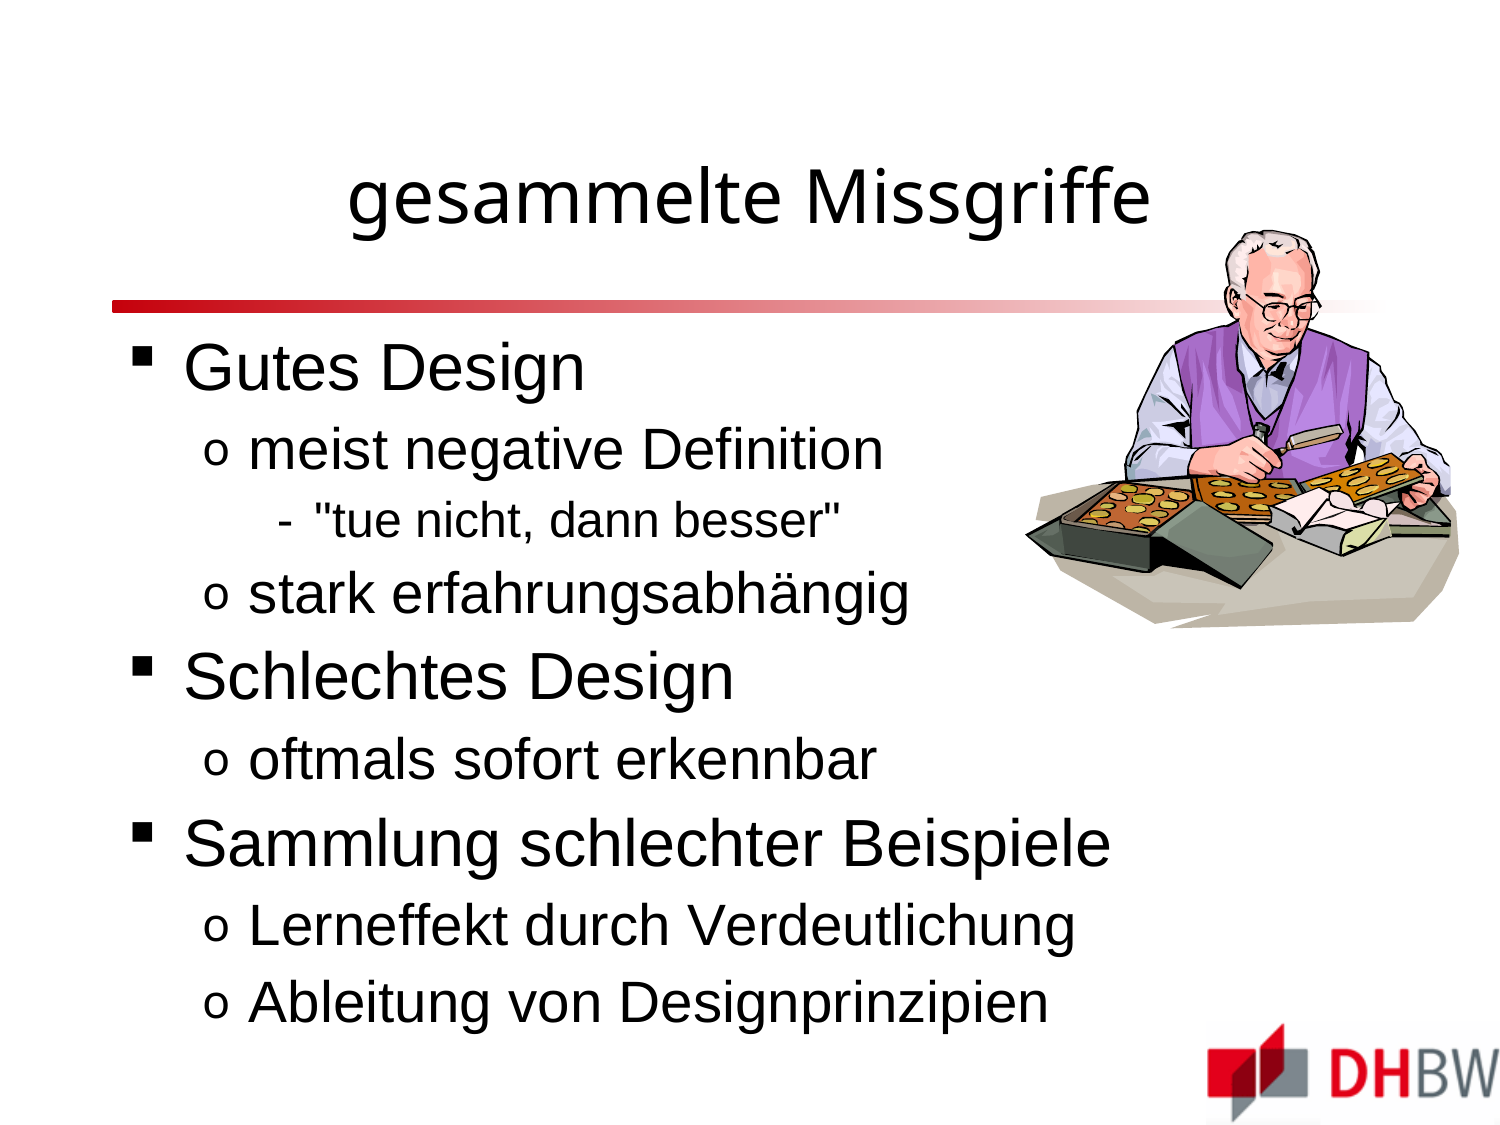

# gesammelte Missgriffe
Gutes Design
meist negative Definition
"tue nicht, dann besser"
stark erfahrungsabhängig
Schlechtes Design
oftmals sofort erkennbar
Sammlung schlechter Beispiele
Lerneffekt durch Verdeutlichung
Ableitung von Designprinzipien